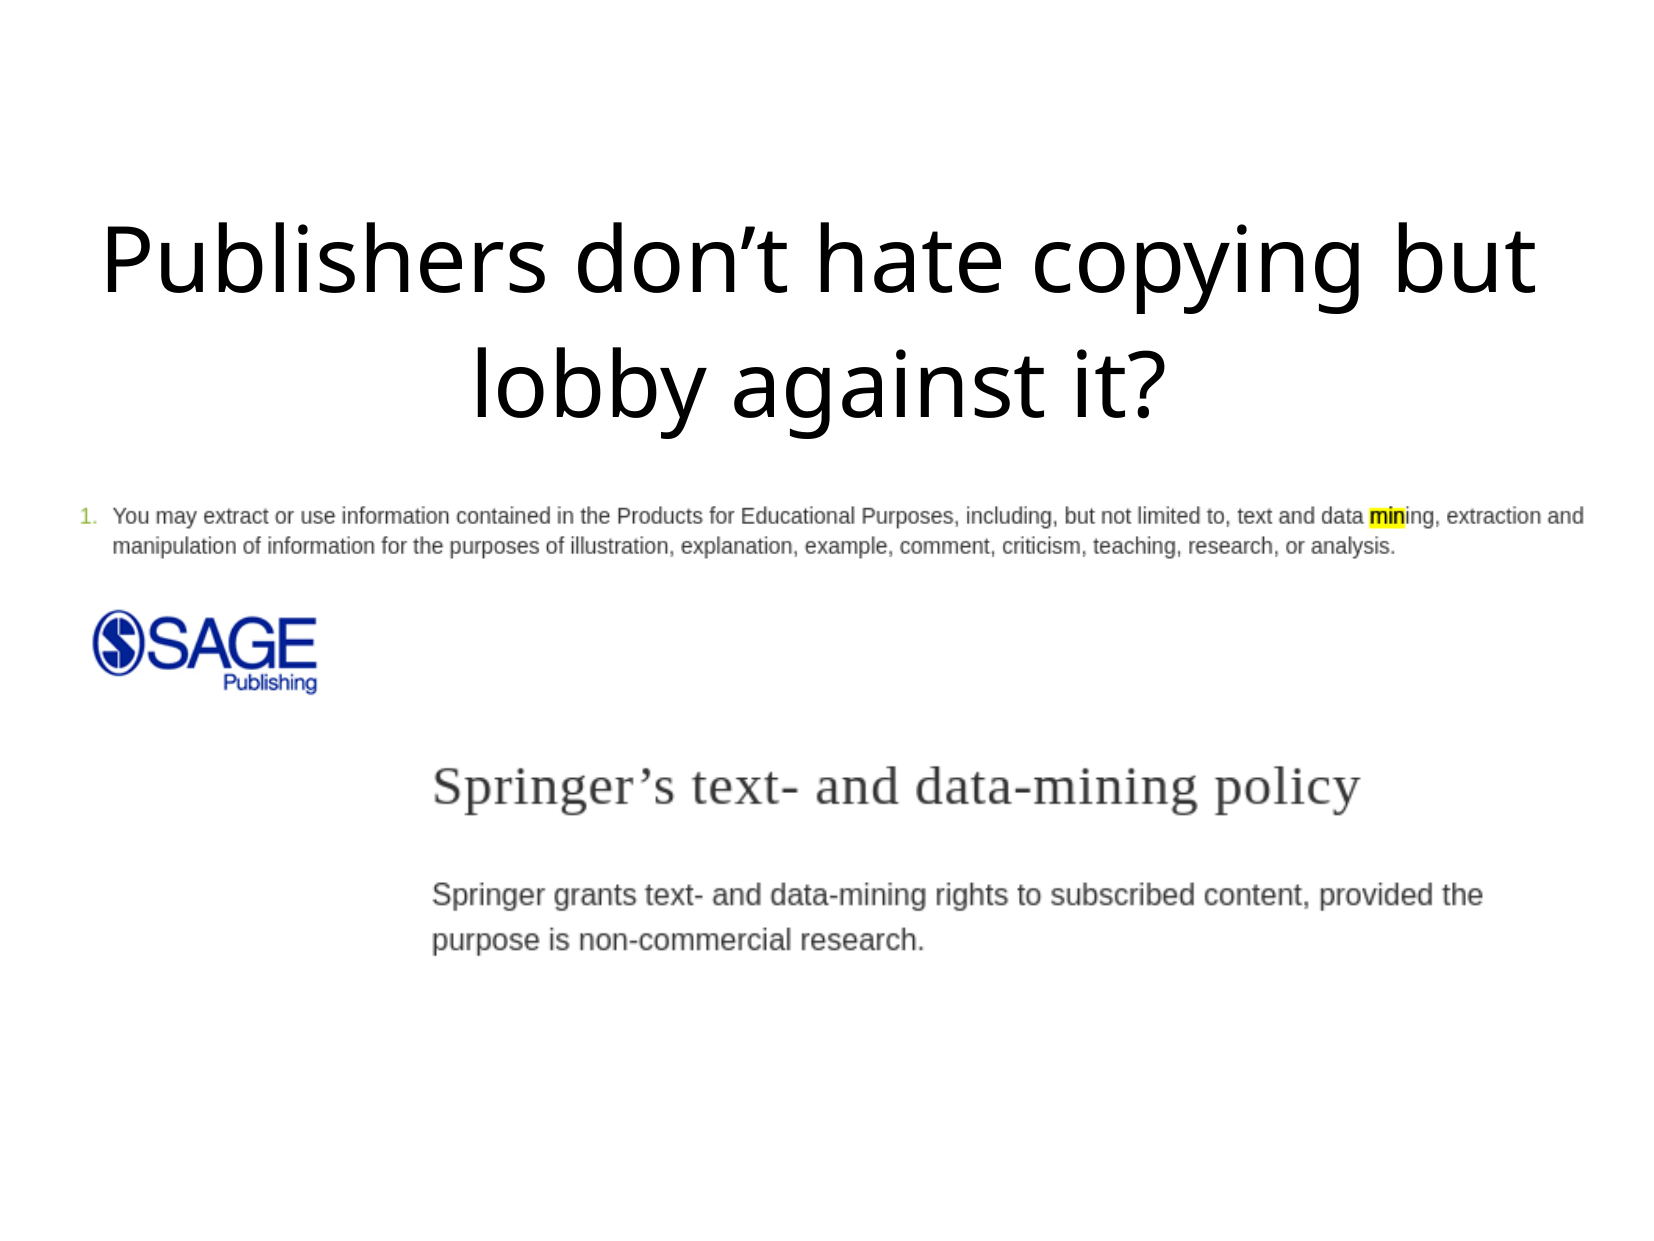

# Publishers don’t hate copying but lobby against it?